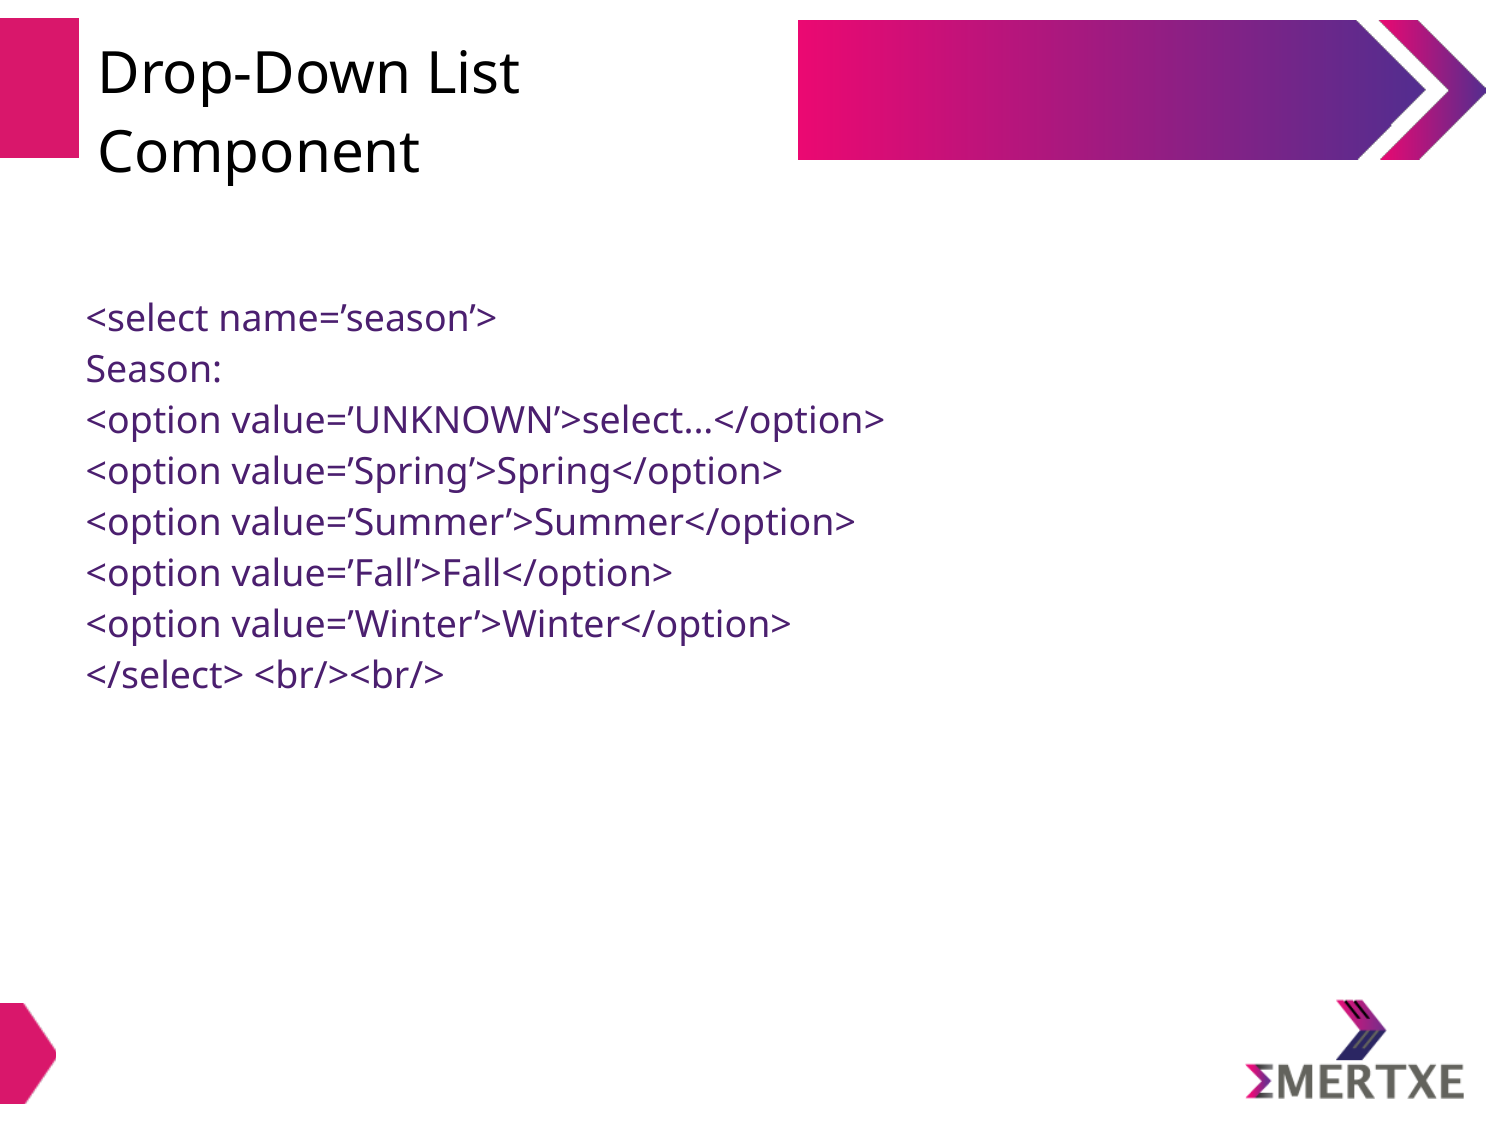

Drop-Down List Component
<select name=’season’>
Season:
<option value=’UNKNOWN’>select...</option>
<option value=’Spring’>Spring</option>
<option value=’Summer’>Summer</option>
<option value=’Fall’>Fall</option>
<option value=’Winter’>Winter</option>
</select> <br/><br/>